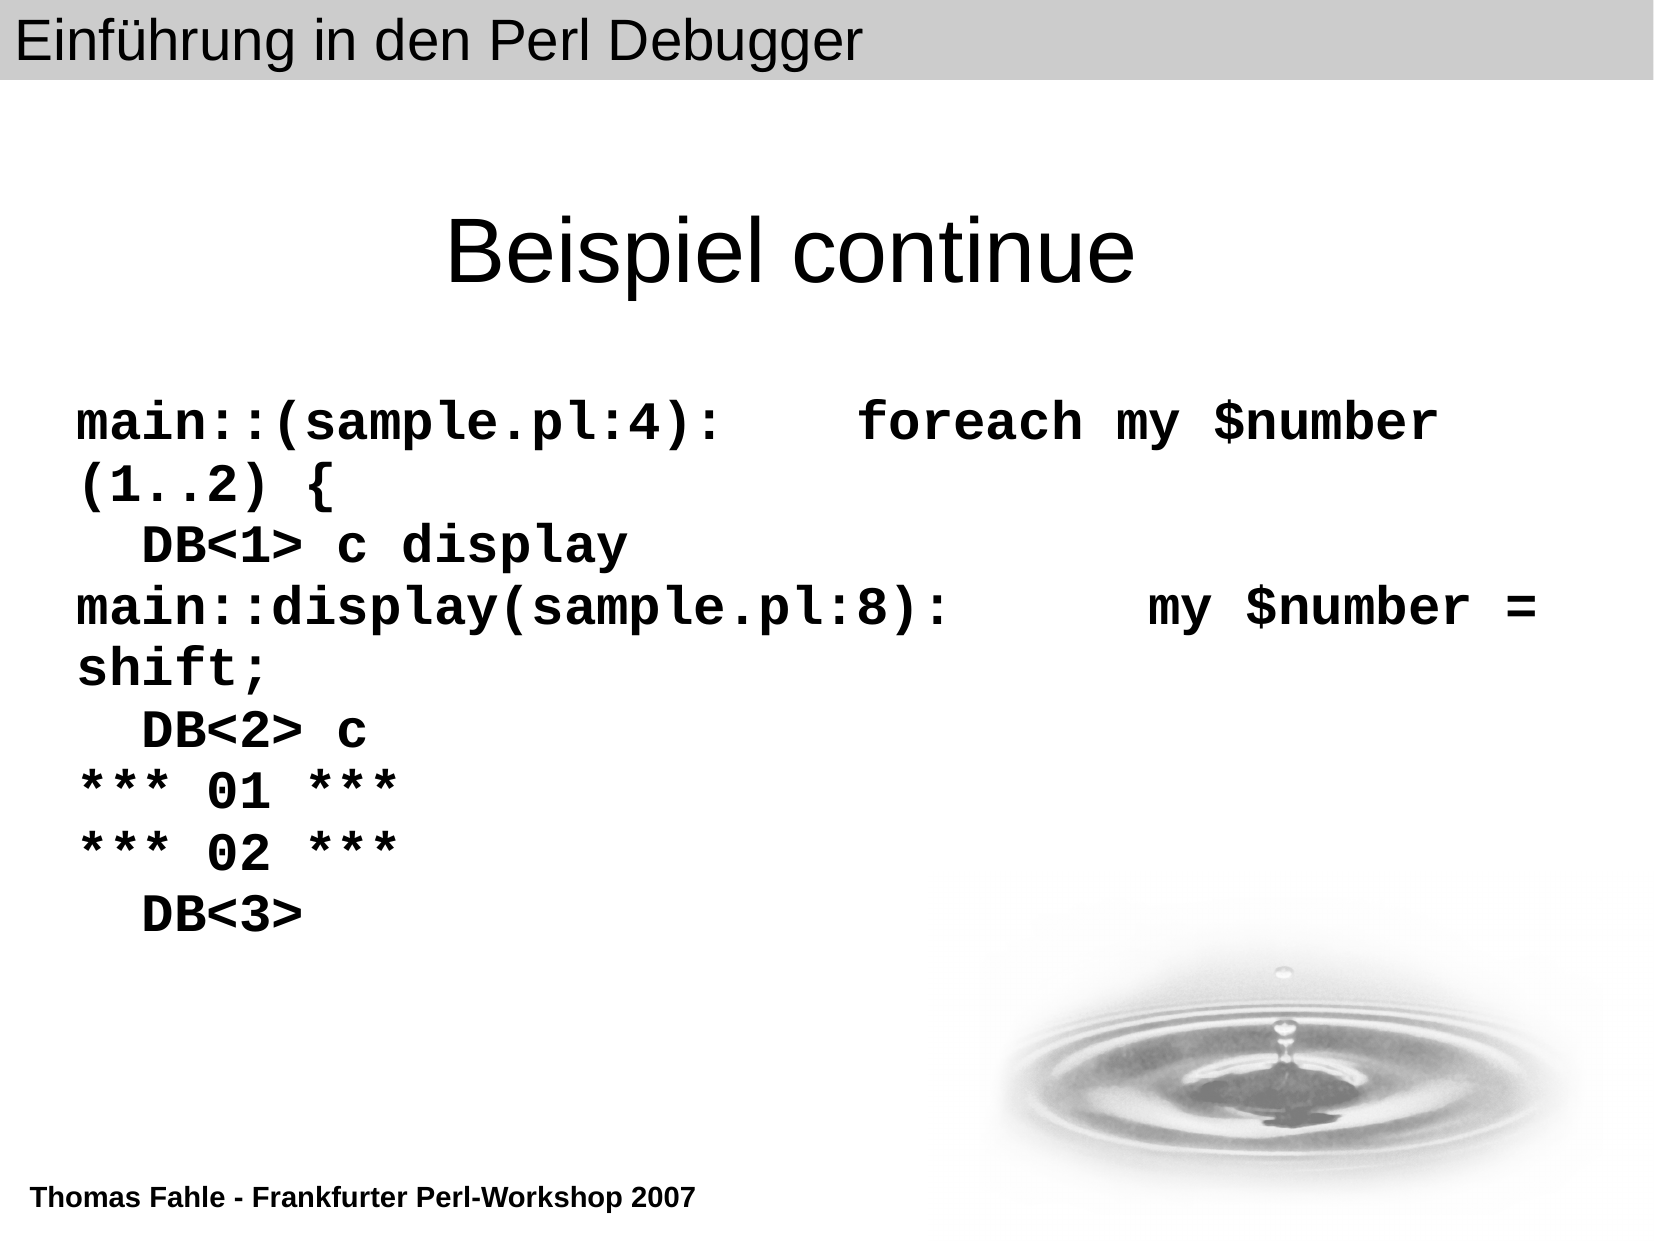

# Beispiel continue
main::(sample.pl:4): foreach my $number (1..2) {
 DB<1> c display
main::display(sample.pl:8): my $number = shift;
 DB<2> c
*** 01 ***
*** 02 ***
 DB<3>